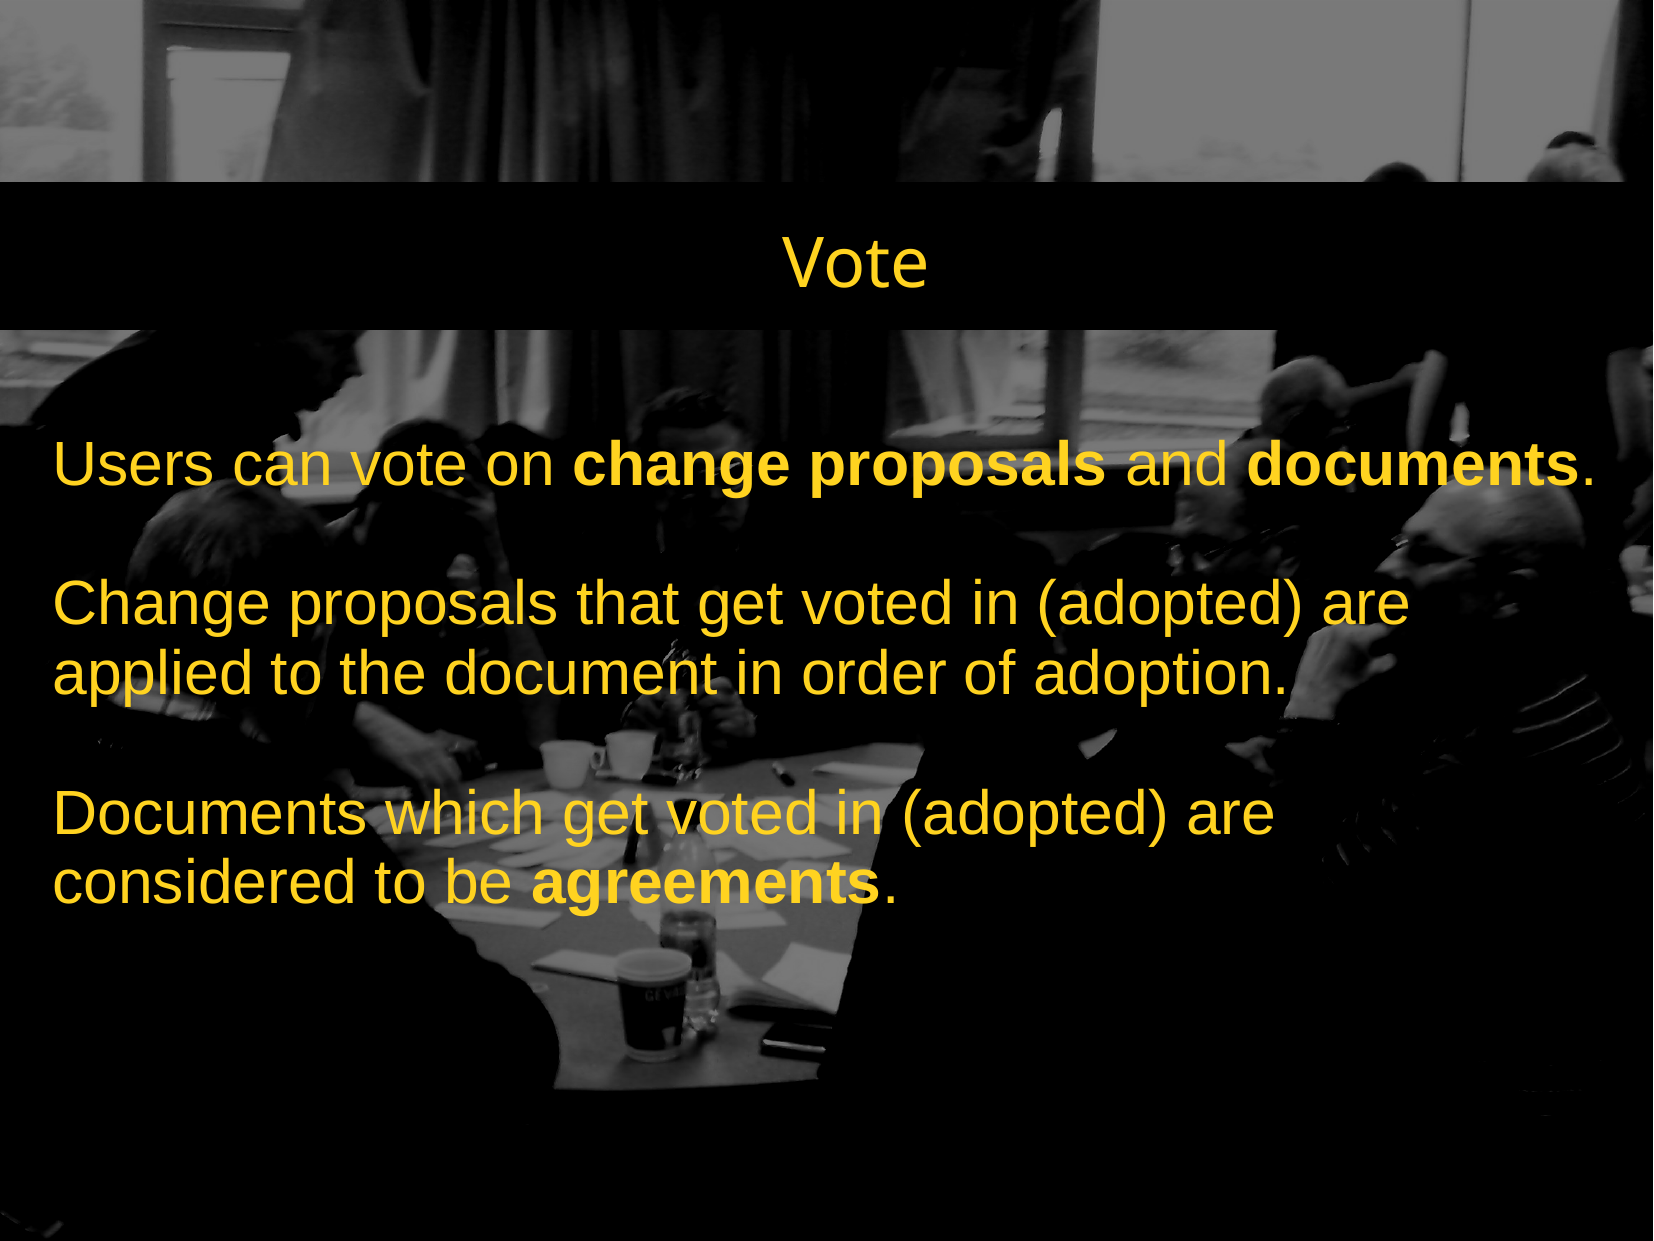

# Vote
Users can vote on change proposals and documents.
Change proposals that get voted in (adopted) are applied to the document in order of adoption.
Documents which get voted in (adopted) are considered to be agreements.